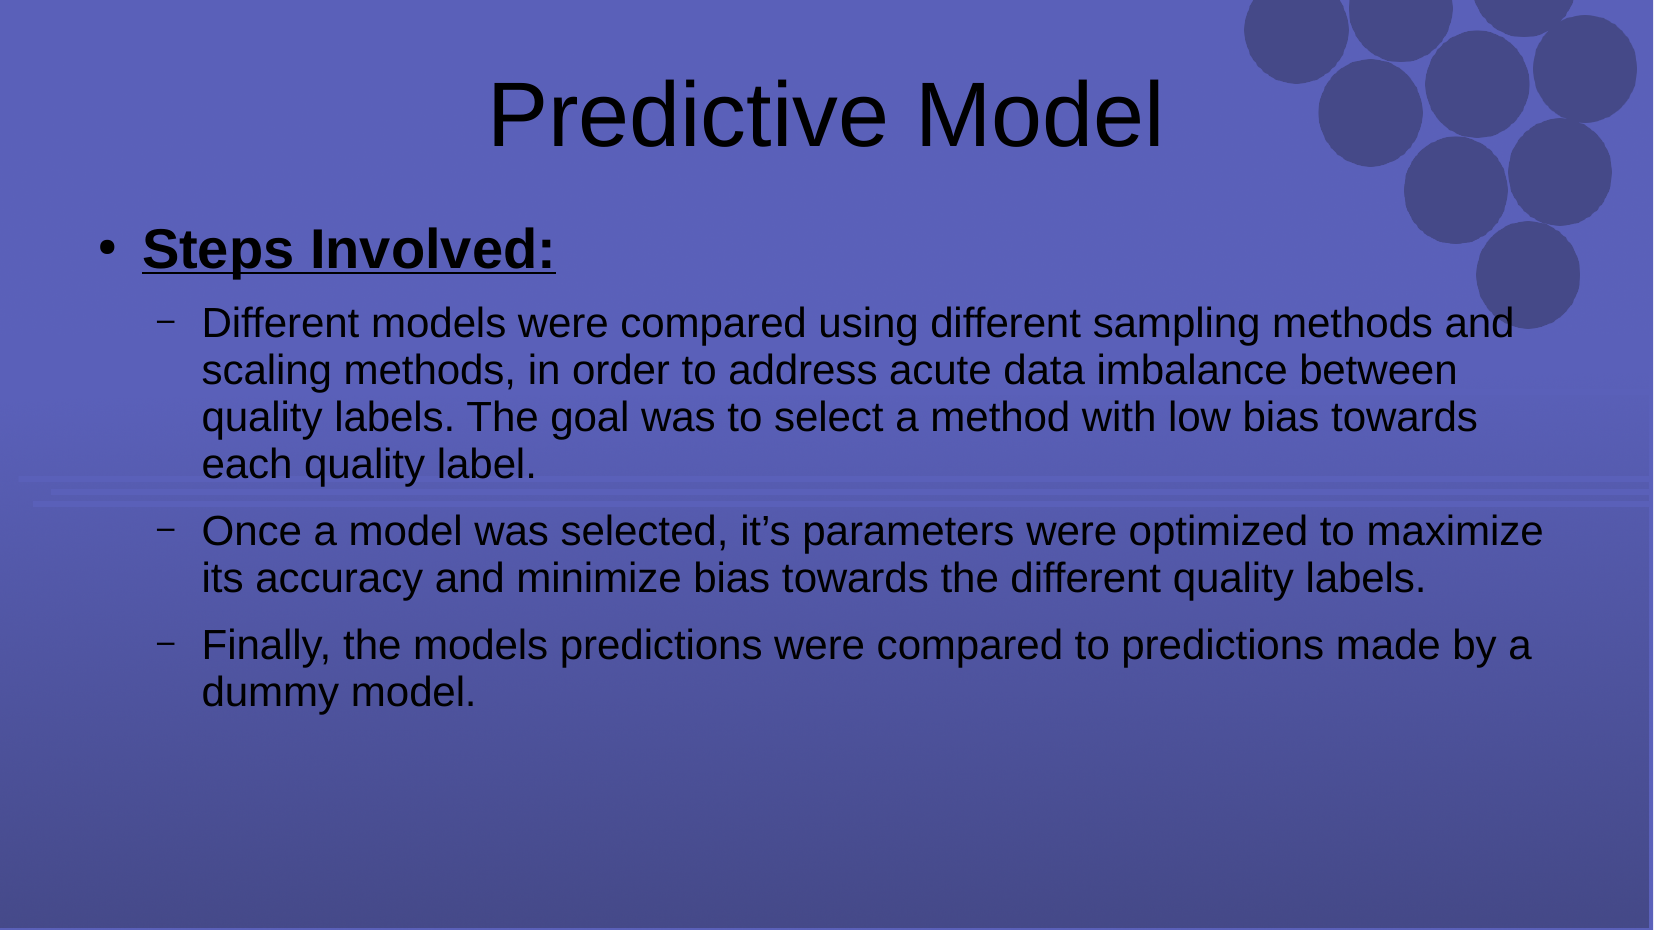

# Predictive Model
Steps Involved:
Different models were compared using different sampling methods and scaling methods, in order to address acute data imbalance between quality labels. The goal was to select a method with low bias towards each quality label.
Once a model was selected, it’s parameters were optimized to maximize its accuracy and minimize bias towards the different quality labels.
Finally, the models predictions were compared to predictions made by a dummy model.